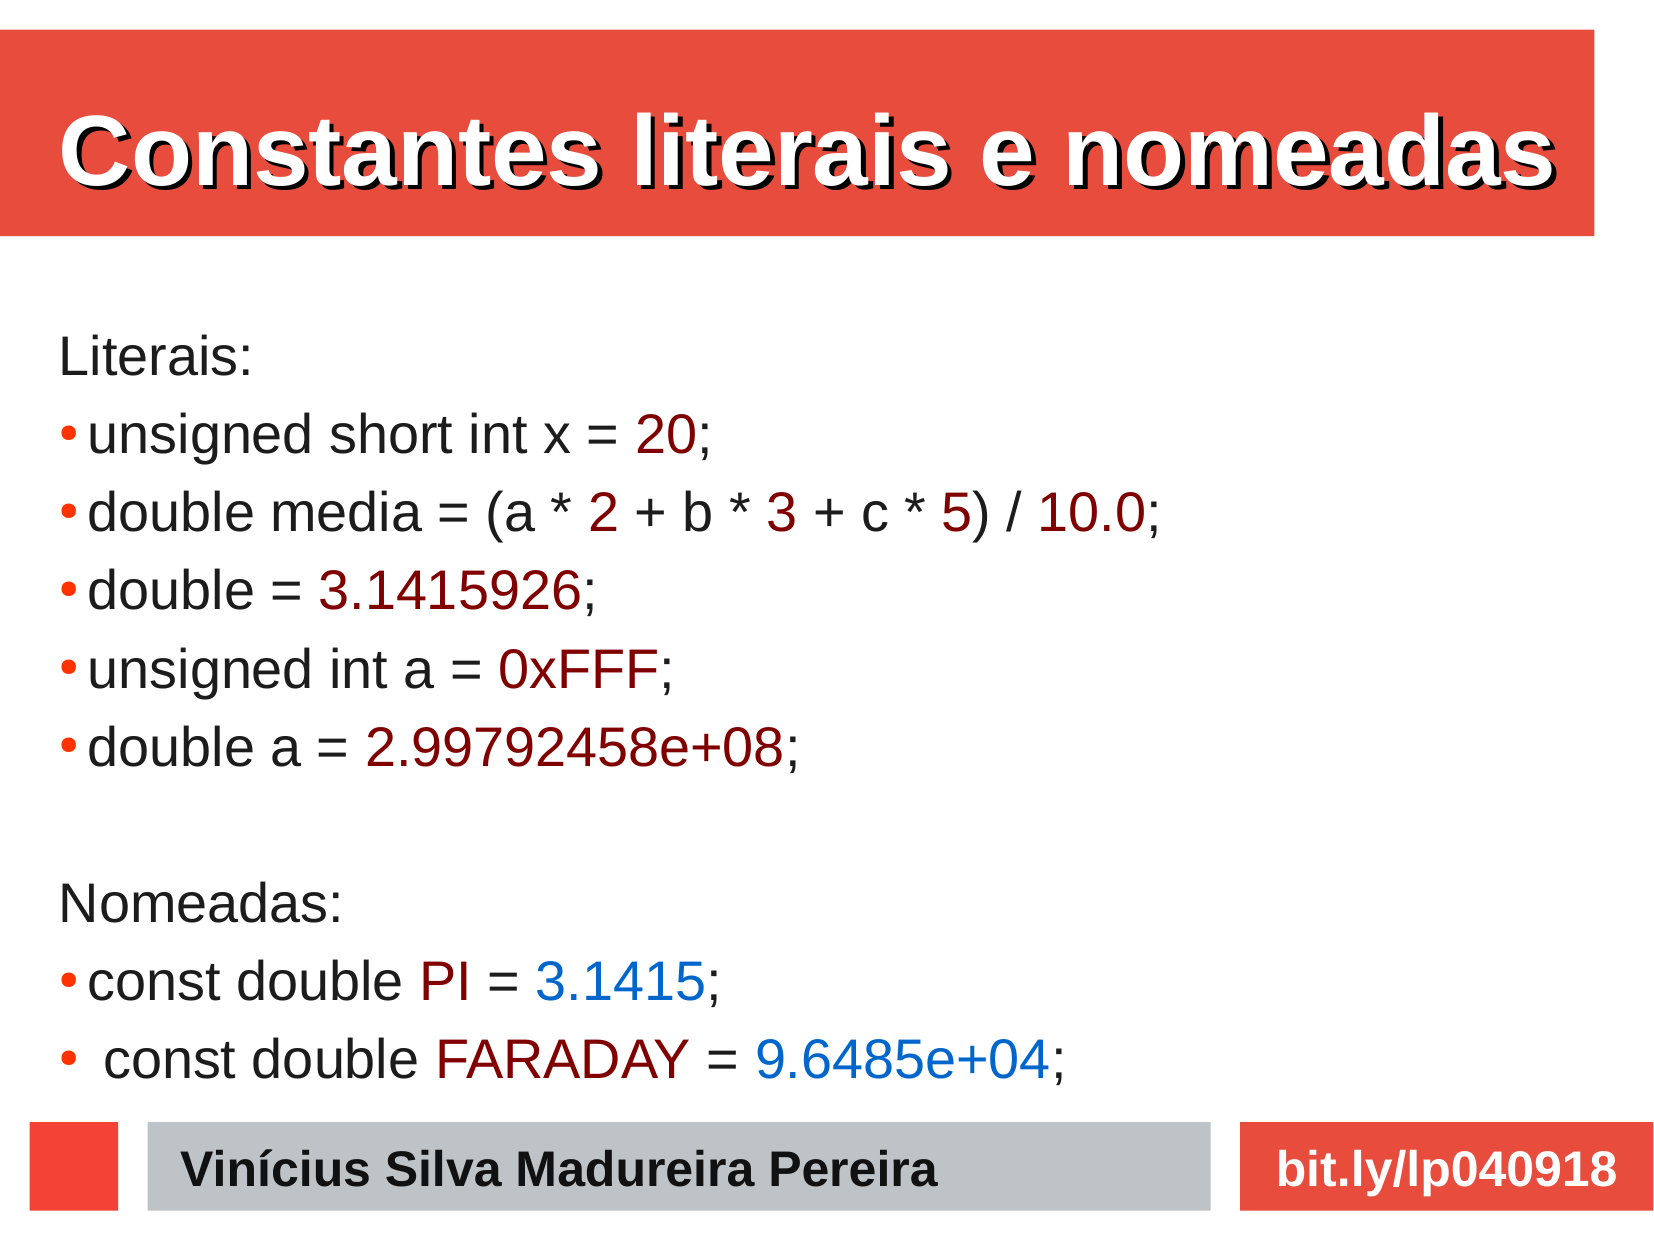

# Constantes literais e nomeadas
Literais:
 unsigned short int x = 20;
 double media = (a * 2 + b * 3 + c * 5) / 10.0;
 double = 3.1415926;
 unsigned int a = 0xFFF;
 double a = 2.99792458e+08;
Nomeadas:
 const double PI = 3.1415;
 const double FARADAY = 9.6485e+04;
Vinícius Silva Madureira Pereira
bit.ly/lp040918